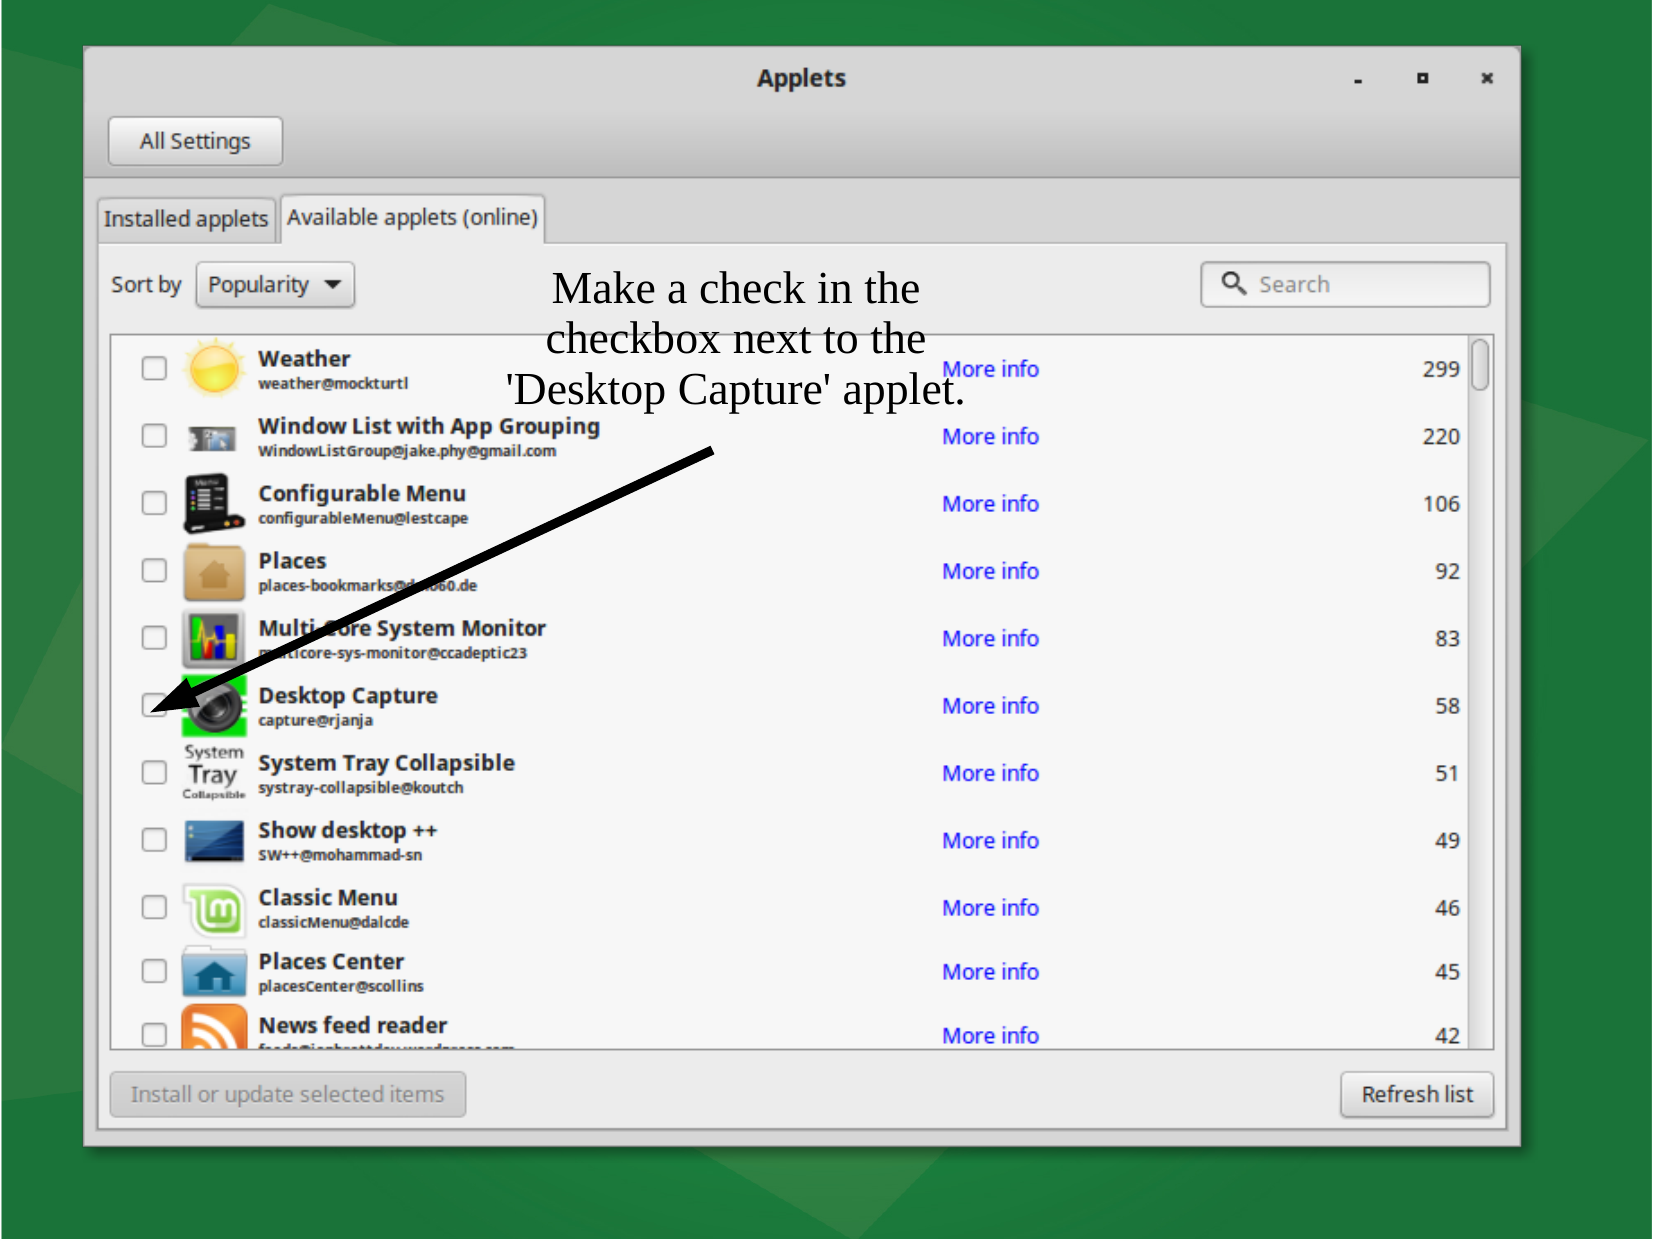

#
Make a check in the checkbox next to the 'Desktop Capture' applet.